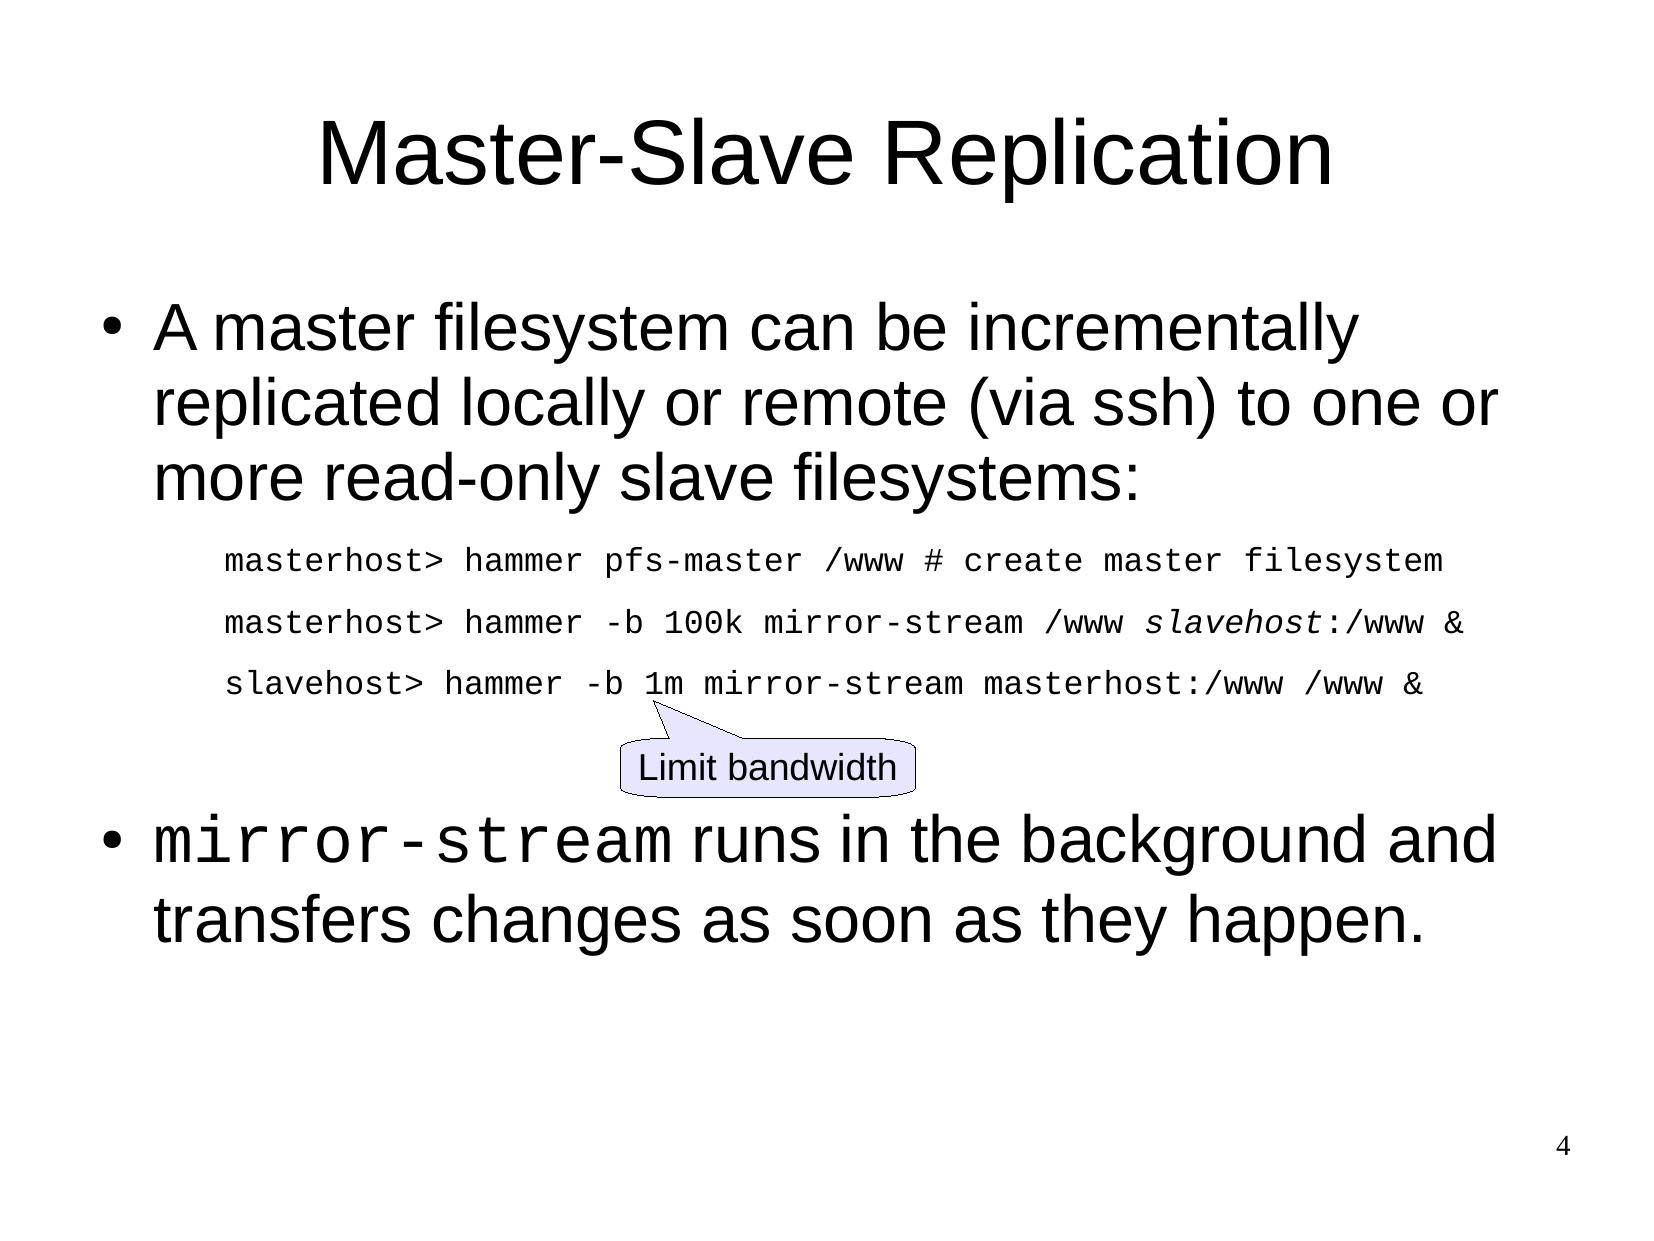

# Master-Slave Replication
A master filesystem can be incrementally replicated locally or remote (via ssh) to one or more read-only slave filesystems:
masterhost> hammer pfs-master /www # create master filesystem
masterhost> hammer -b 100k mirror-stream /www slavehost:/www &
slavehost> hammer -b 1m mirror-stream masterhost:/www /www &
mirror-stream runs in the background and transfers changes as soon as they happen.
Limit bandwidth
4